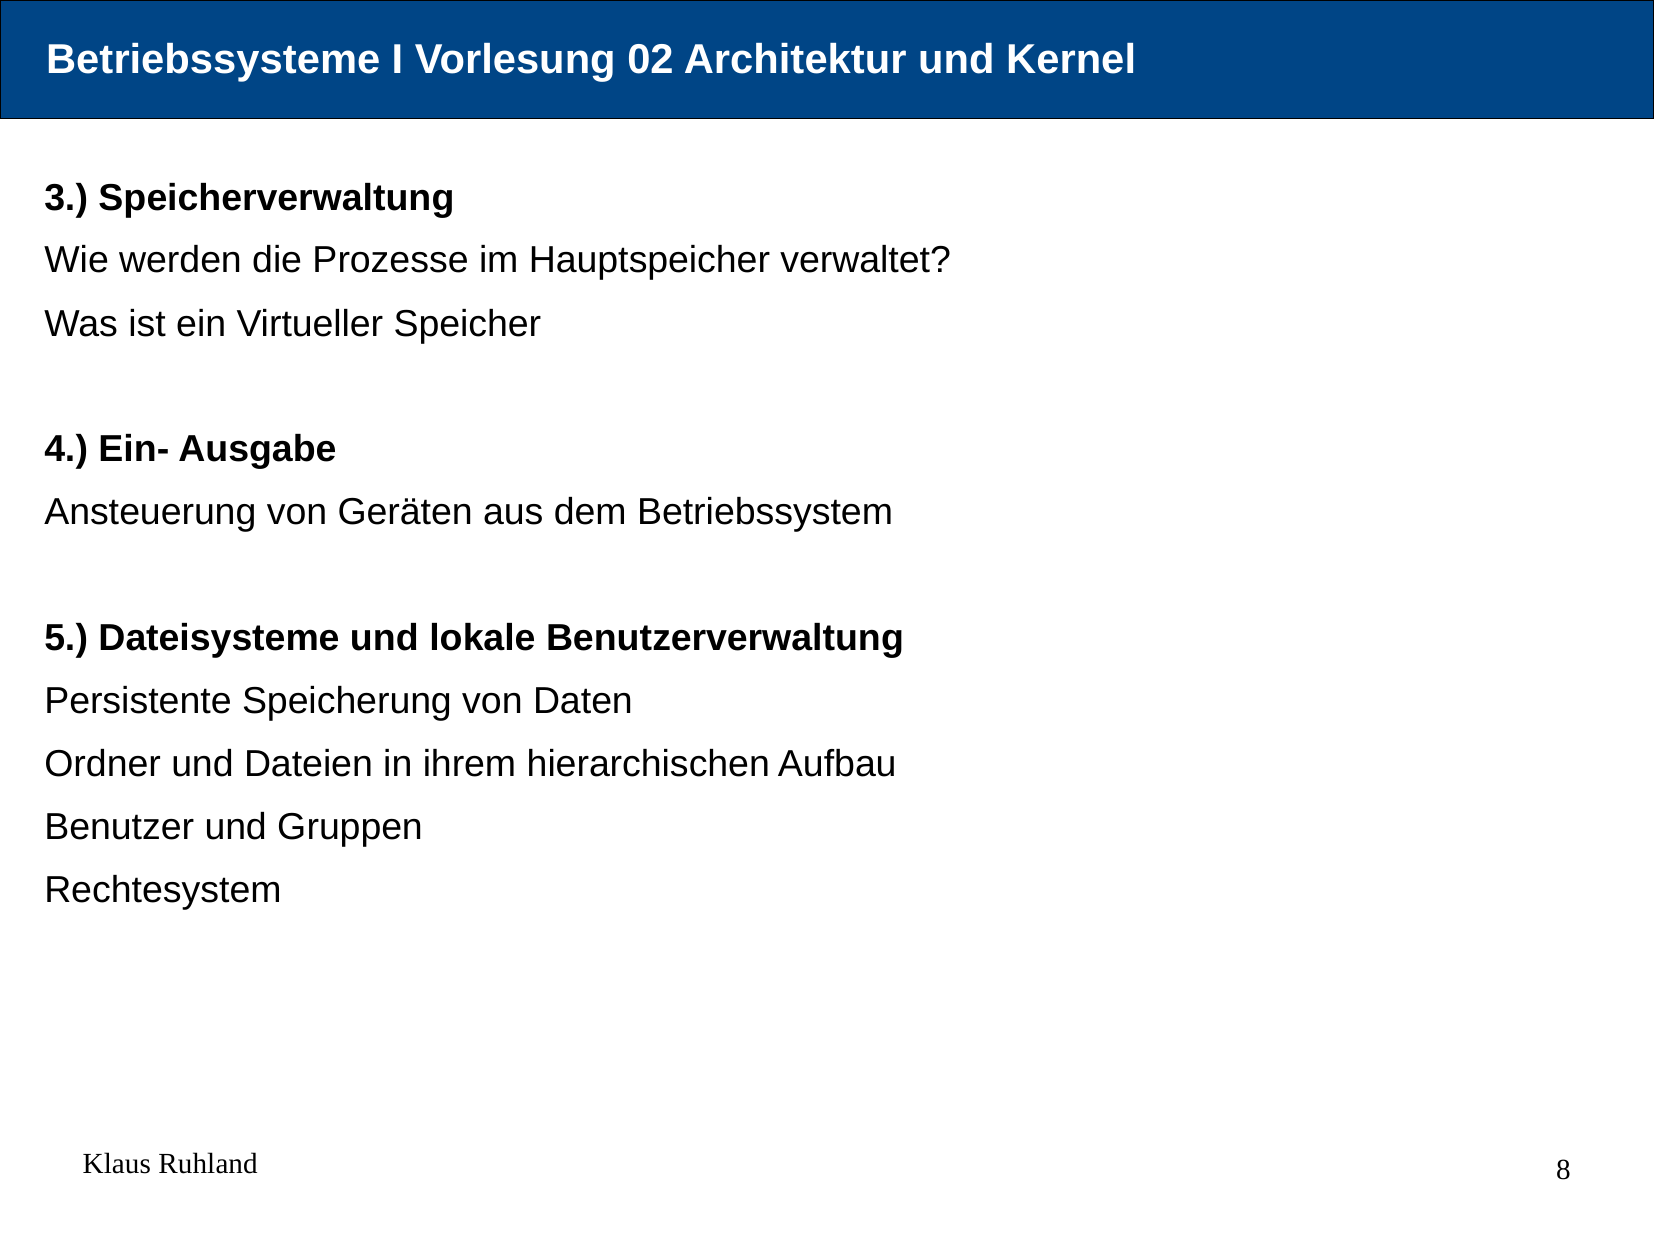

3.) Speicherverwaltung
Wie werden die Prozesse im Hauptspeicher verwaltet?
Was ist ein Virtueller Speicher
4.) Ein- Ausgabe
Ansteuerung von Geräten aus dem Betriebssystem
5.) Dateisysteme und lokale Benutzerverwaltung
Persistente Speicherung von Daten
Ordner und Dateien in ihrem hierarchischen Aufbau
Benutzer und Gruppen
Rechtesystem
8